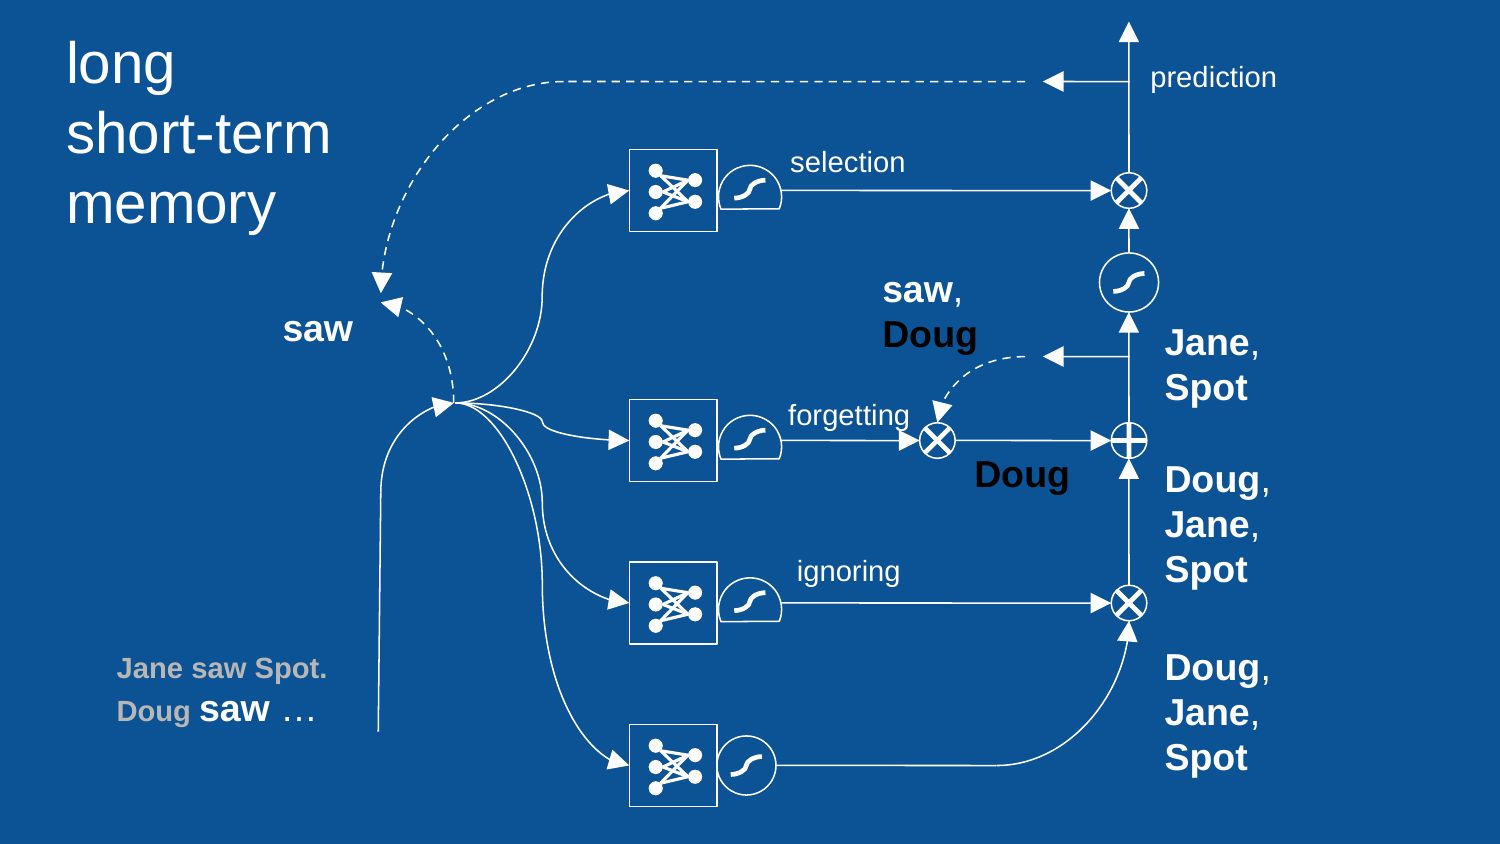

# long short-term memory
prediction
selection
saw,
Doug
saw
Jane,
Spot
forgetting
Doug
Doug,
Jane,
Spot
ignoring
Doug,
Jane,
Spot
Jane saw Spot.
Doug saw …